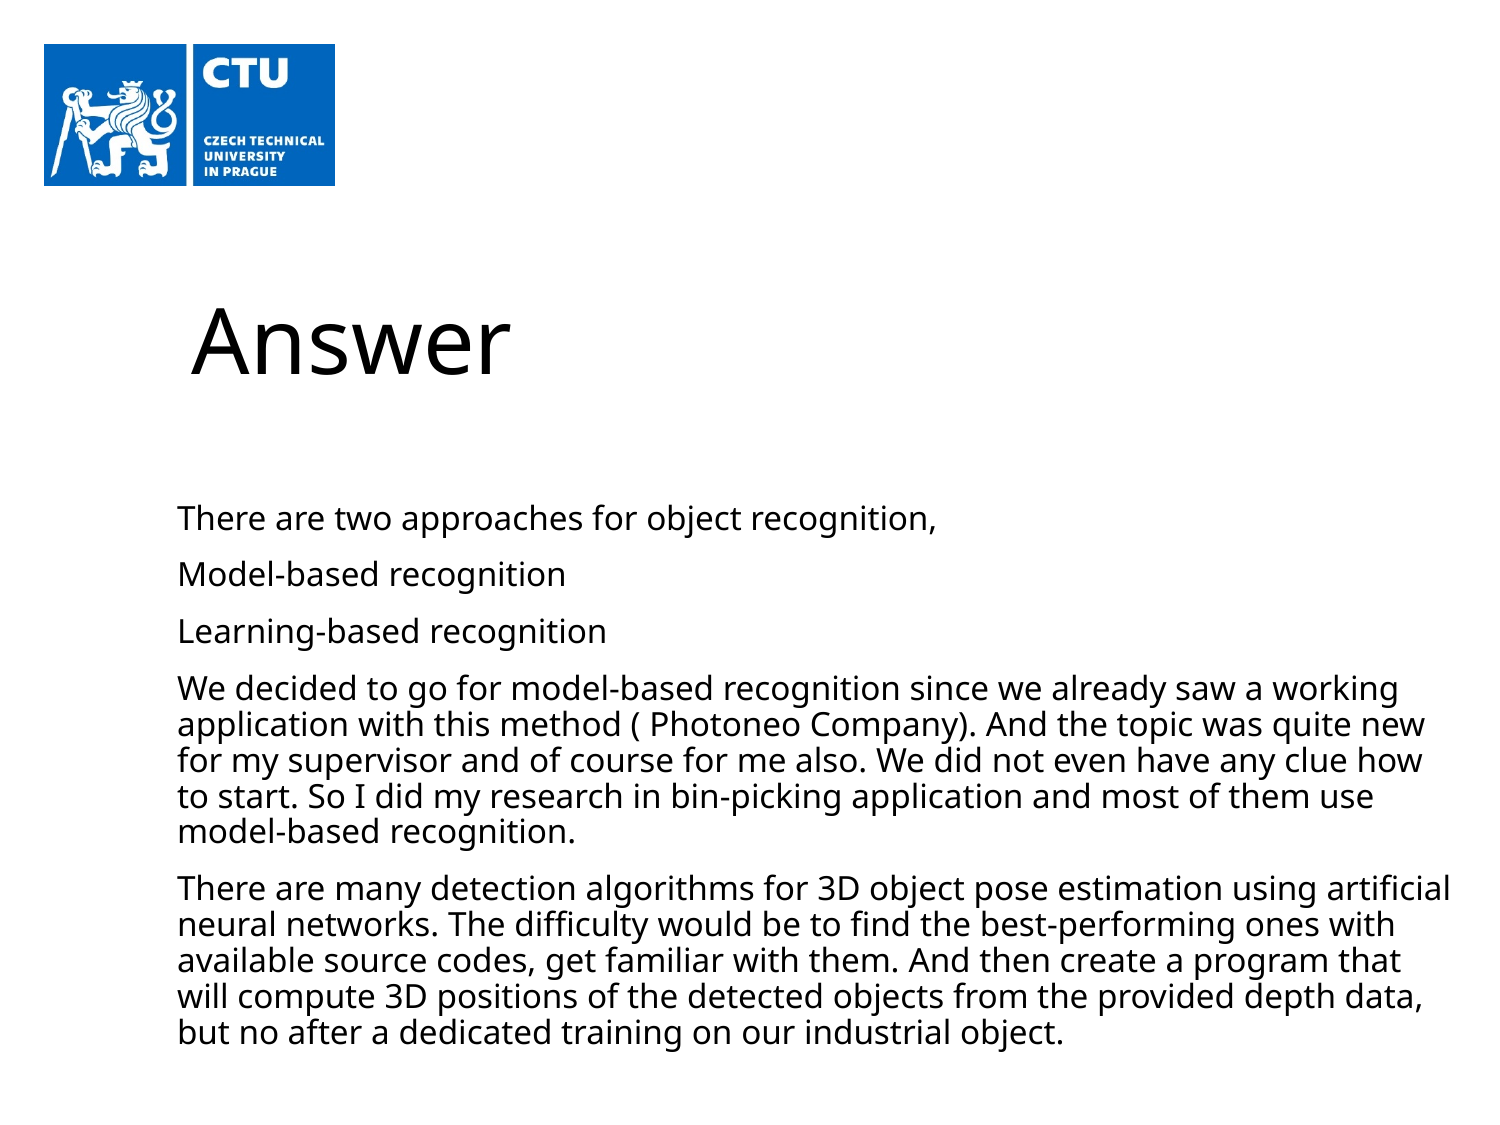

# Answer
There are two approaches for object recognition,
Model-based recognition
Learning-based recognition
We decided to go for model-based recognition since we already saw a working application with this method ( Photoneo Company). And the topic was quite new for my supervisor and of course for me also. We did not even have any clue how to start. So I did my research in bin-picking application and most of them use model-based recognition.
There are many detection algorithms for 3D object pose estimation using artificial neural networks. The difficulty would be to find the best-performing ones with available source codes, get familiar with them. And then create a program that will compute 3D positions of the detected objects from the provided depth data, but no after a dedicated training on our industrial object.